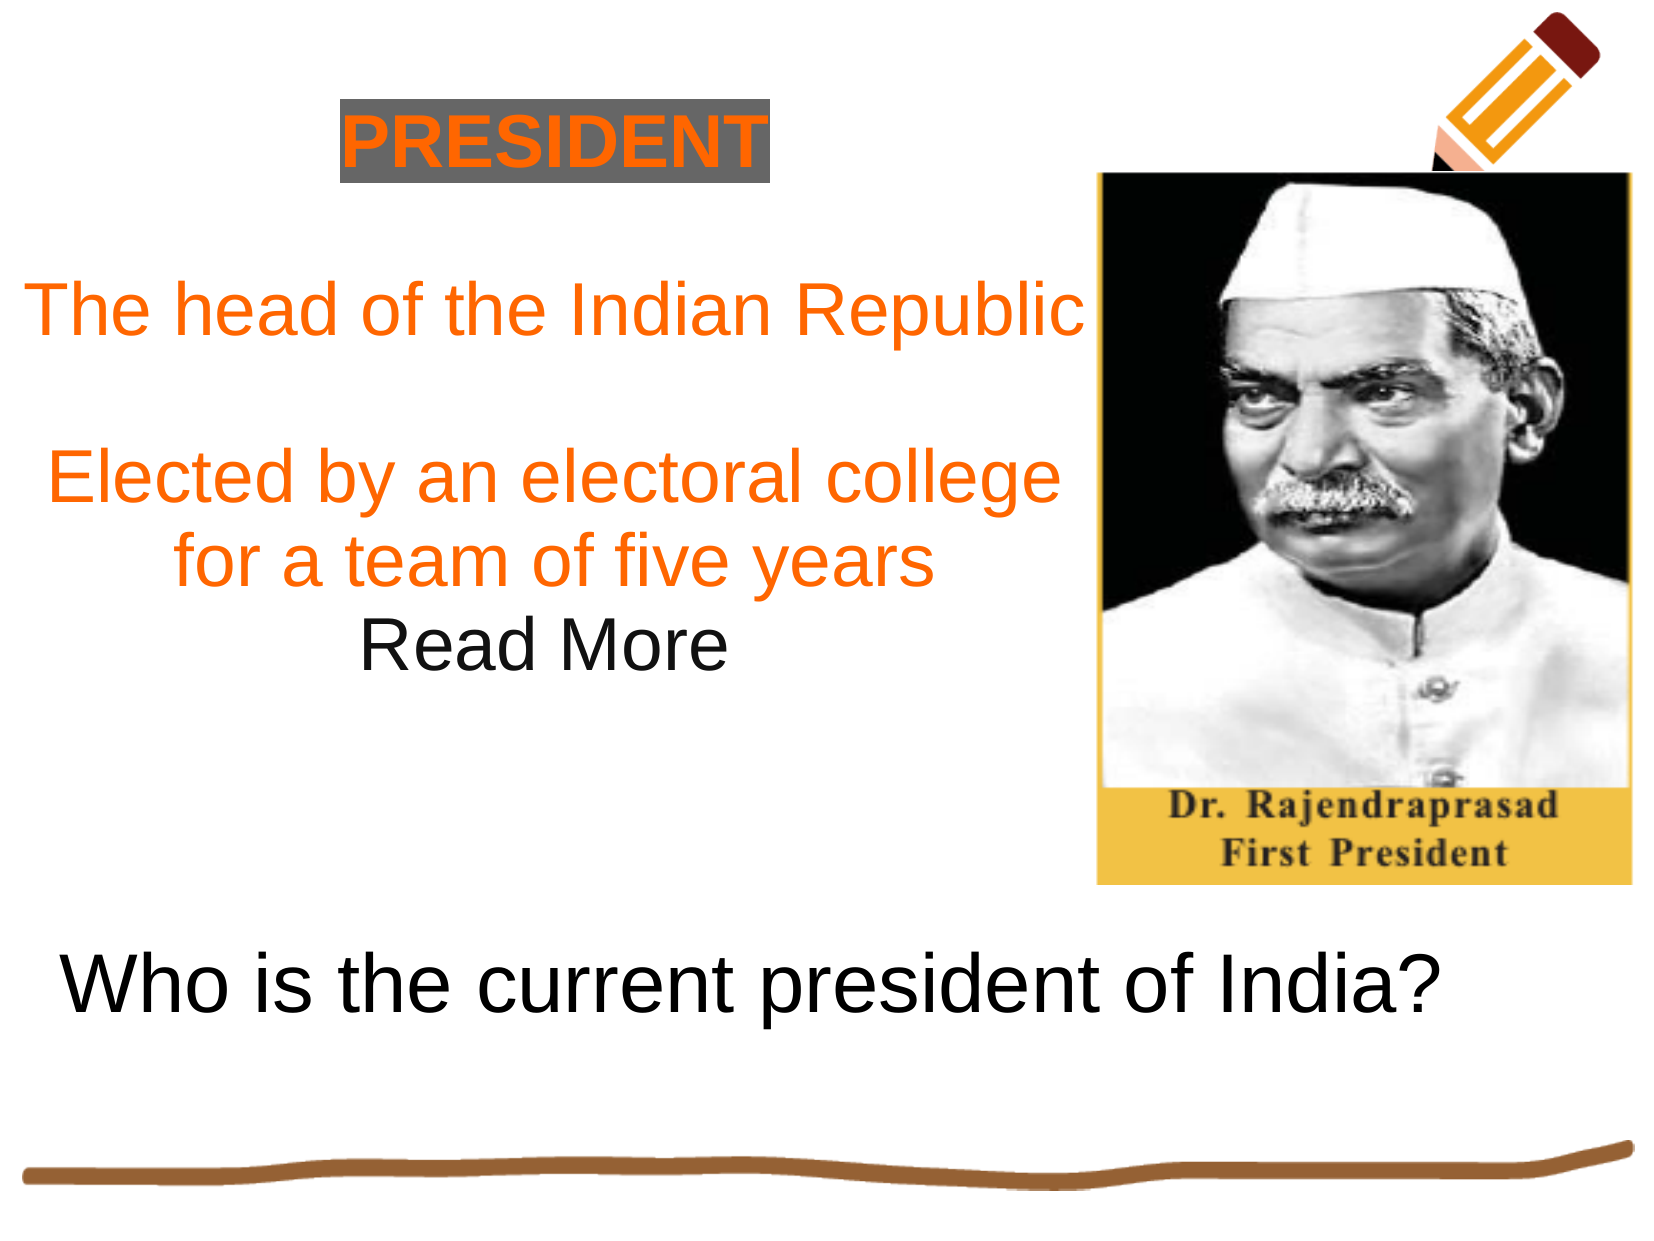

# PRESIDENT The head of the Indian Republic Elected by an electoral college for a team of five years Read More
Who is the current president of India?